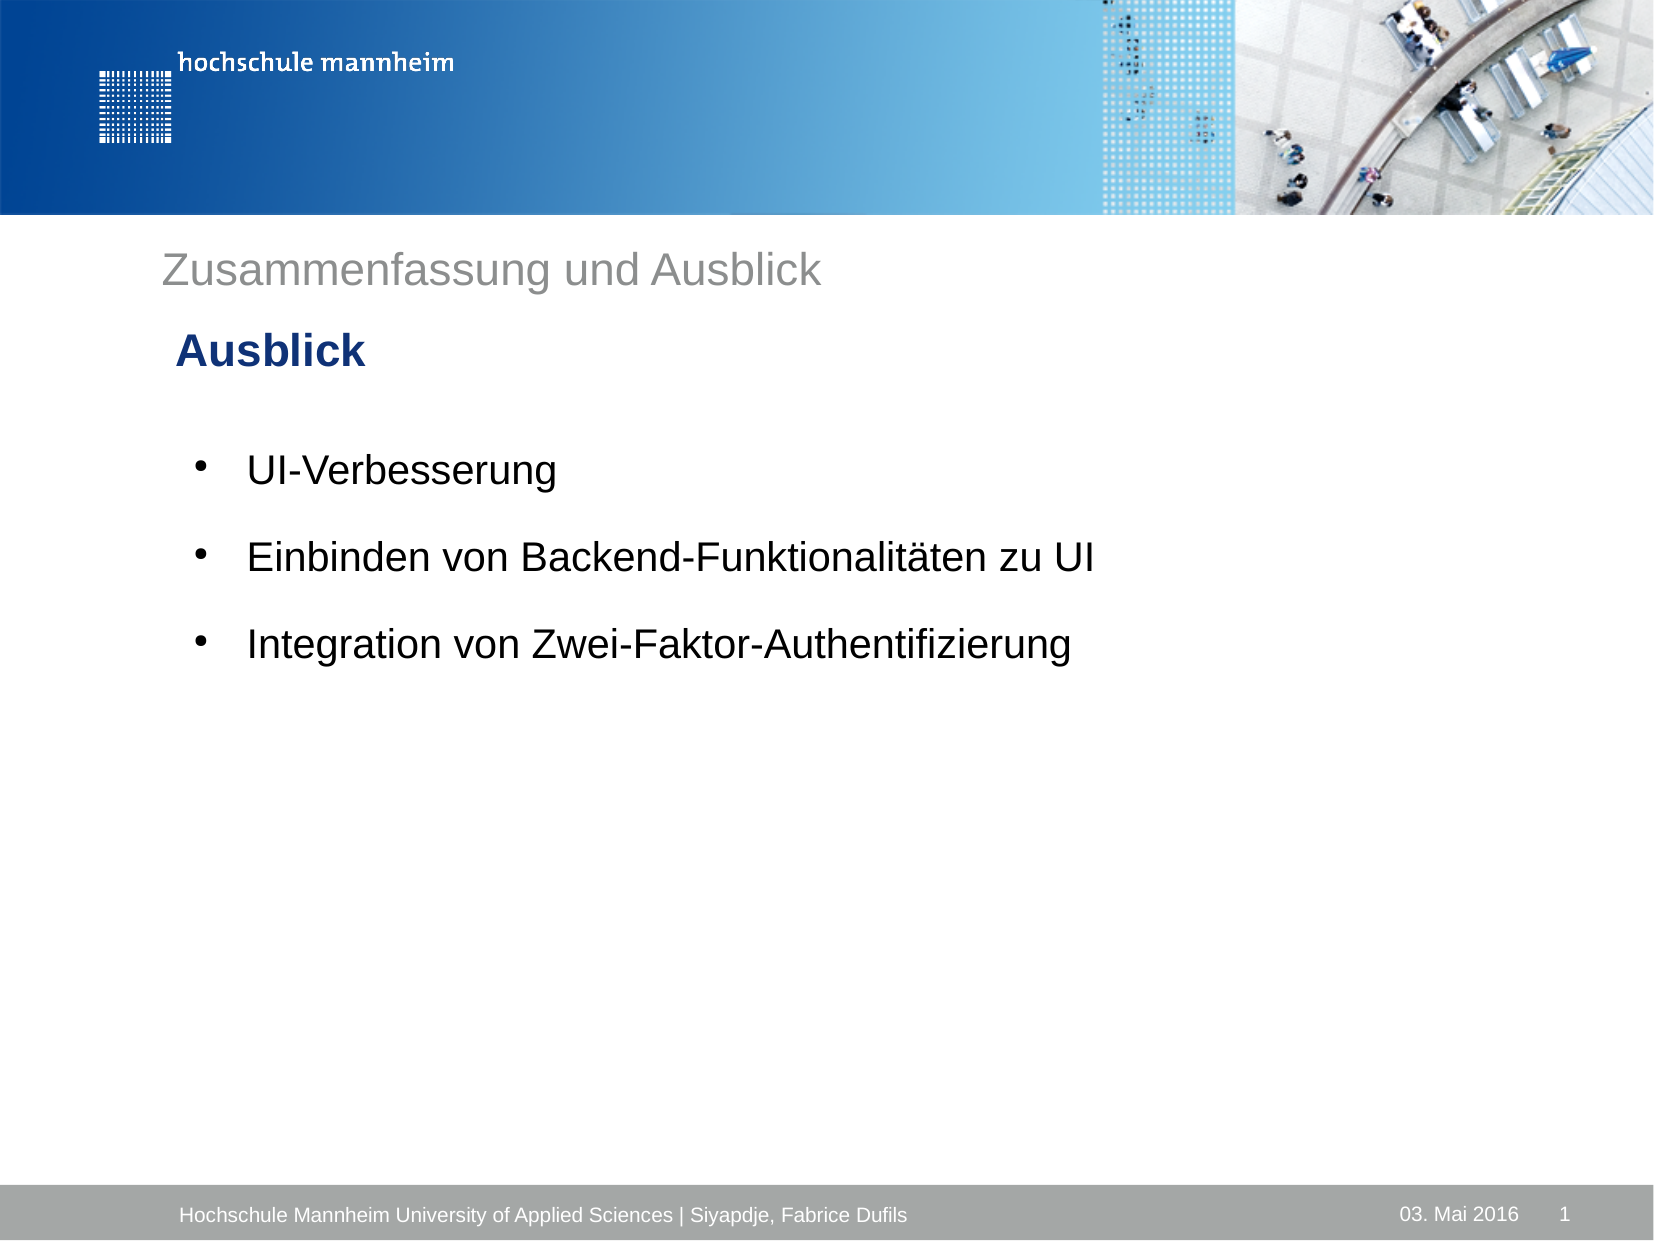

Zusammenfassung und Ausblick
# Ausblick
UI-Verbesserung
Einbinden von Backend-Funktionalitäten zu UI
Integration von Zwei-Faktor-Authentifizierung
Hochschule Mannheim University of Applied Sciences | Siyapdje, Fabrice Dufils
03. Mai 2016 1